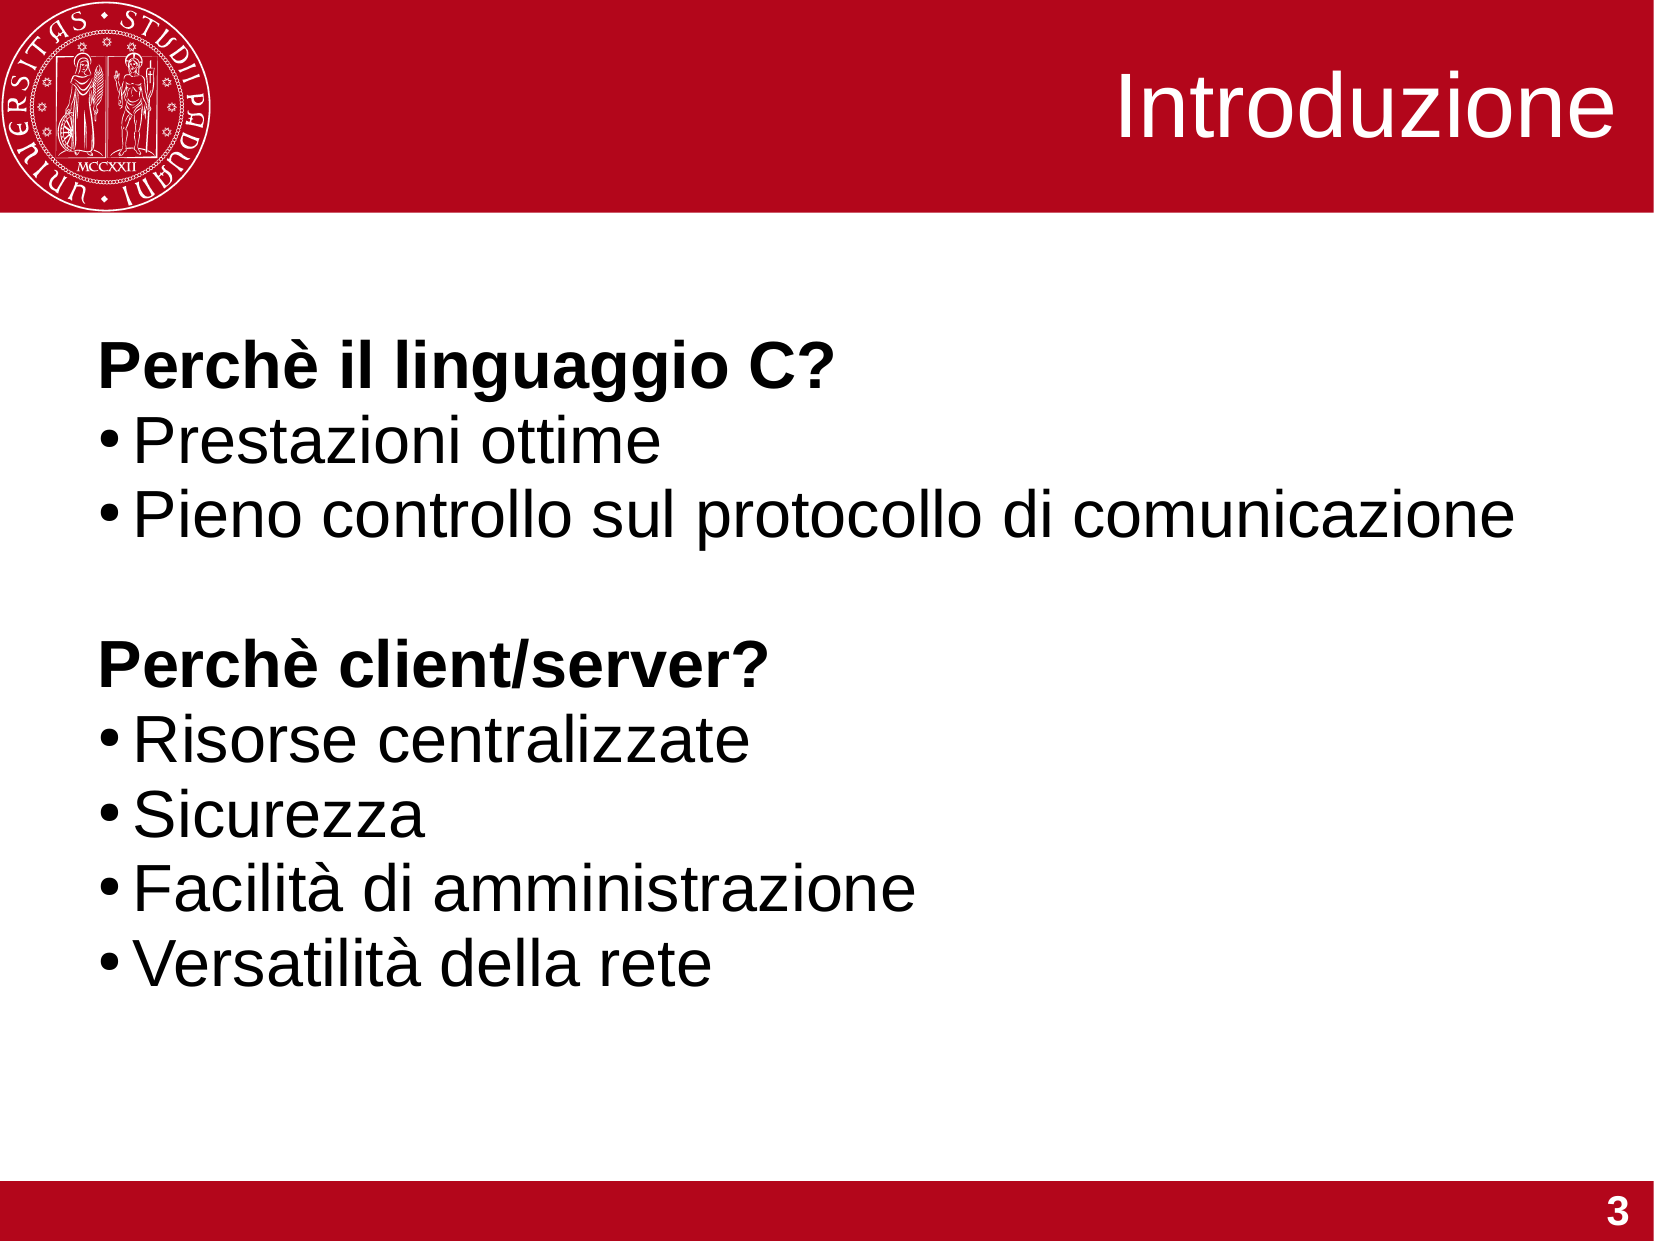

# Introduzione
Perchè il linguaggio C?
Prestazioni ottime
Pieno controllo sul protocollo di comunicazione
Perchè client/server?
Risorse centralizzate
Sicurezza
Facilità di amministrazione
Versatilità della rete
3